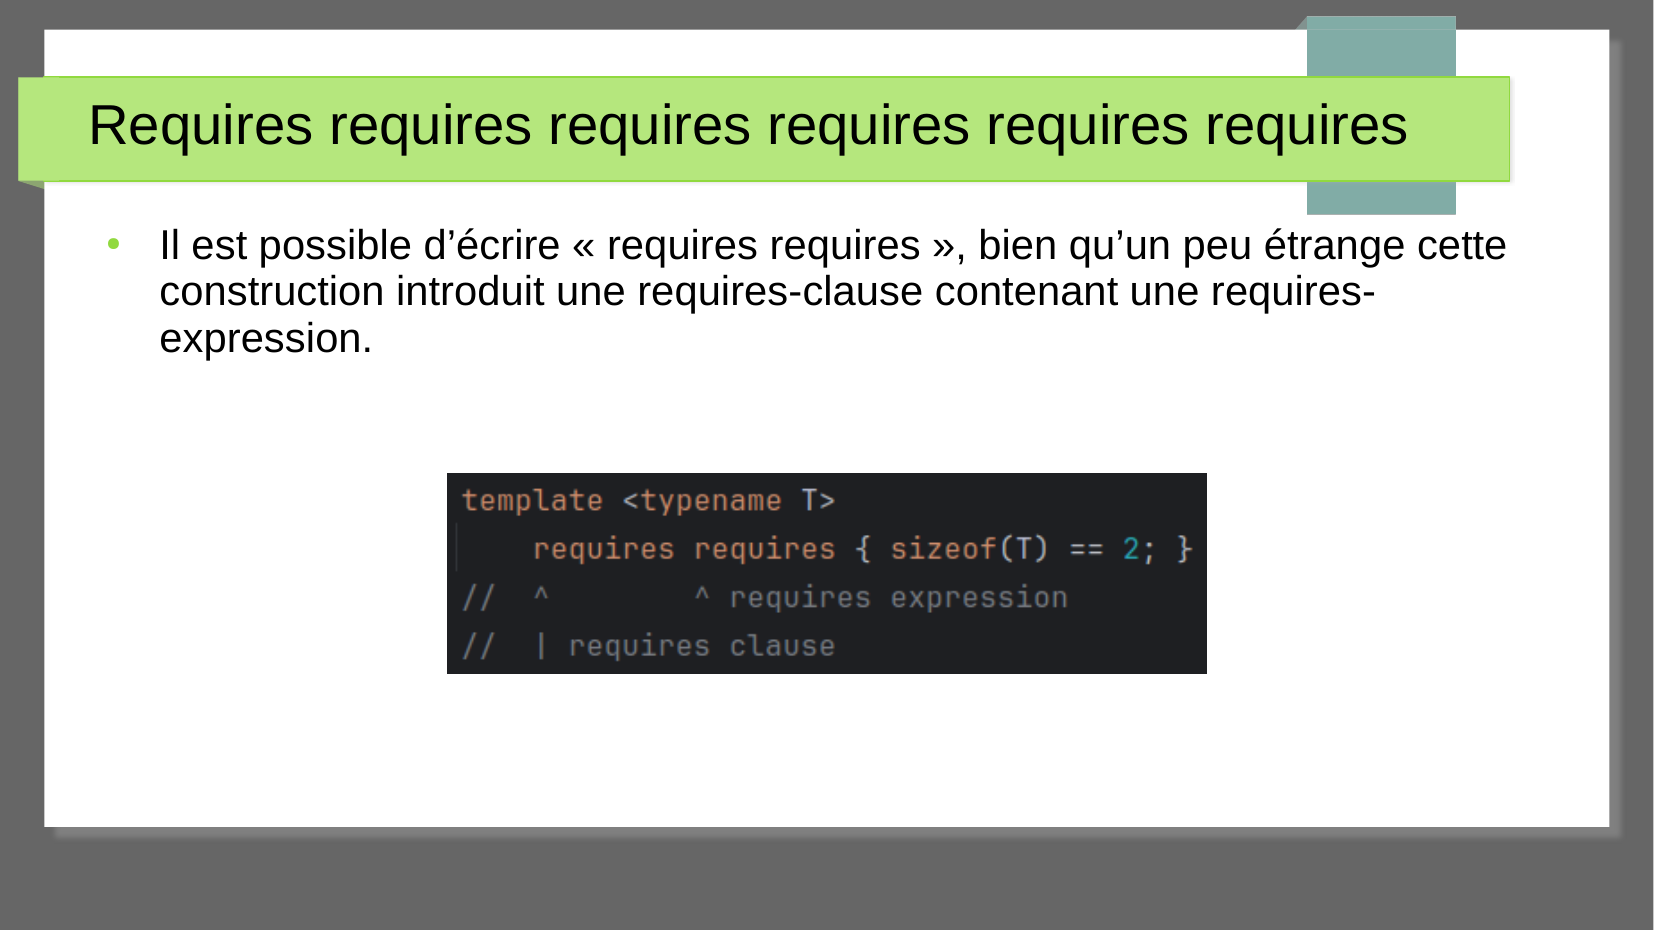

# Requires requires requires requires requires requires
Il est possible d’écrire « requires requires », bien qu’un peu étrange cette construction introduit une requires-clause contenant une requires-expression.